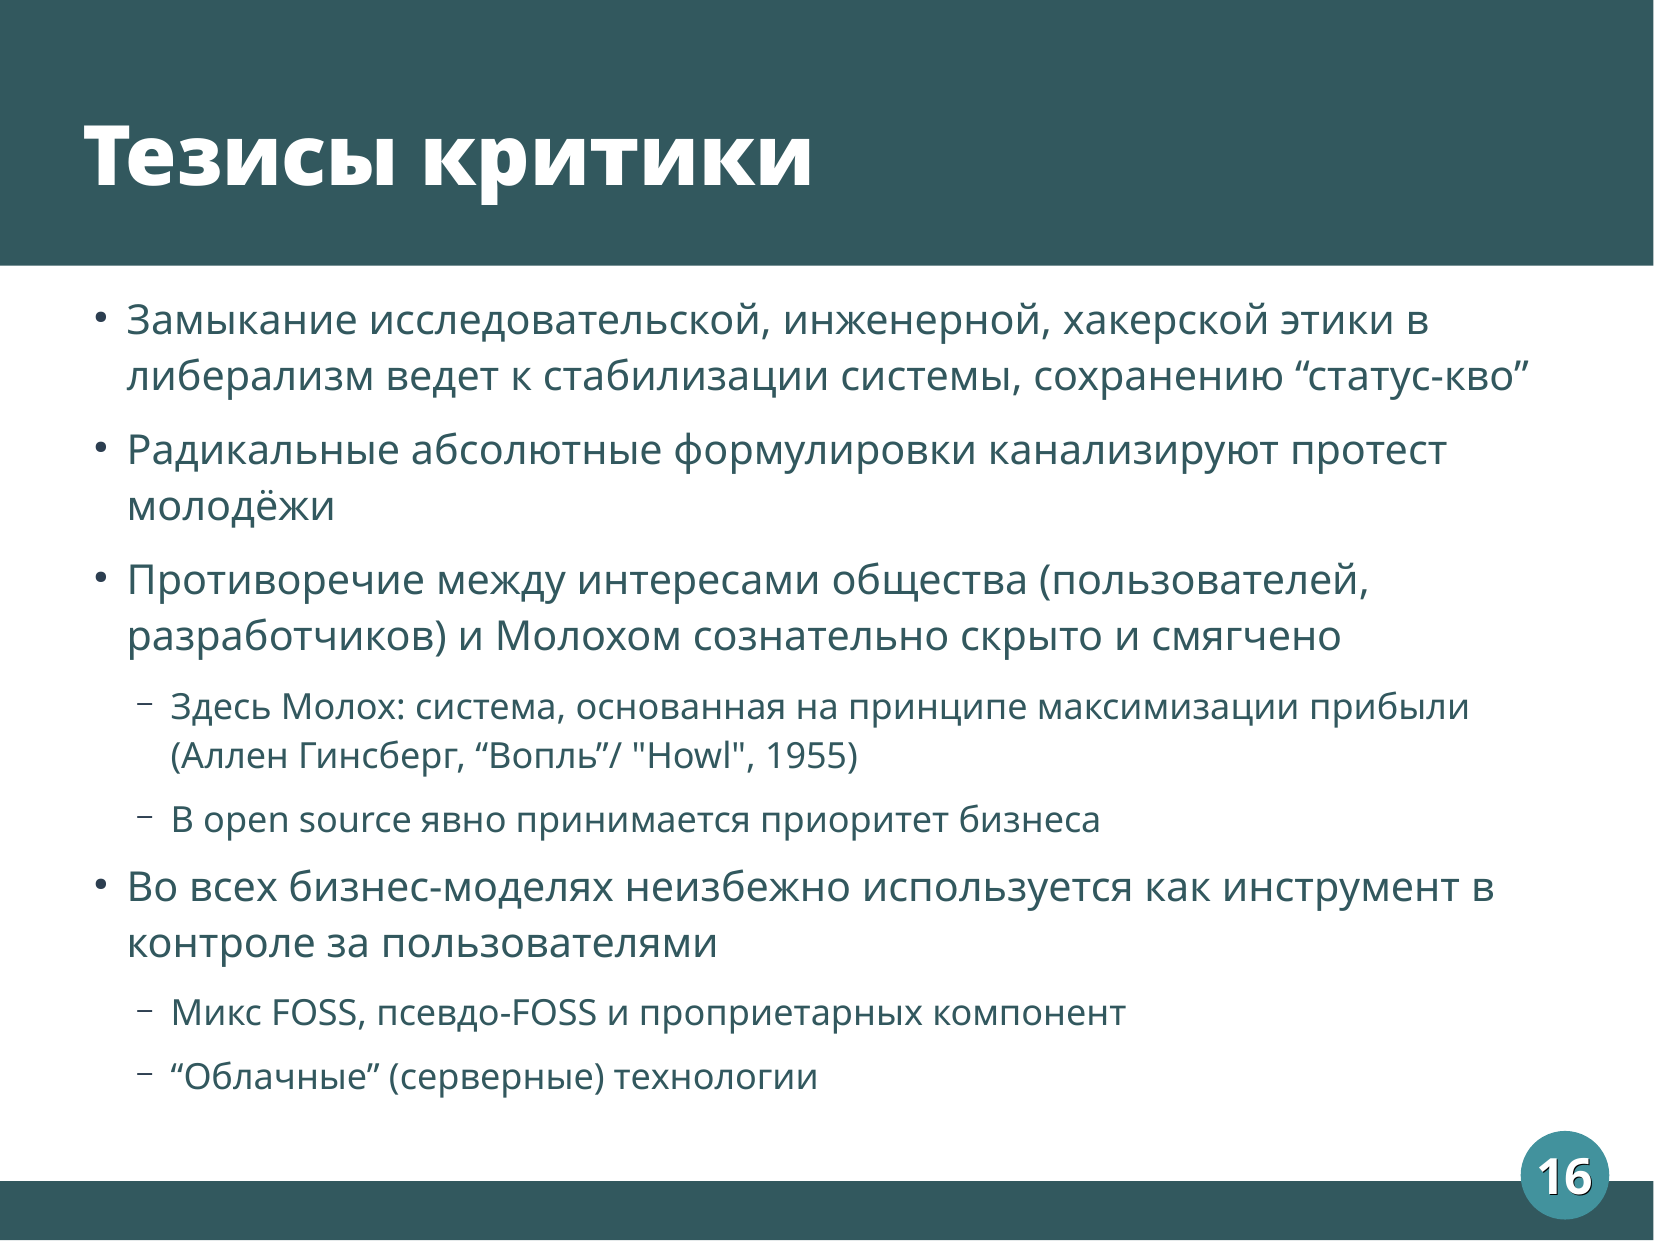

# Тезисы критики
Замыкание исследовательской, инженерной, хакерской этики в либерализм ведет к стабилизации системы, сохранению “статус-кво”
Радикальные абсолютные формулировки канализируют протест молодёжи
Противоречие между интересами общества (пользователей, разработчиков) и Молохом сознательно скрыто и смягчено
Здесь Молох: система, основанная на принципе максимизации прибыли (Аллен Гинсберг, “Вопль”/ "Howl", 1955)
В open source явно принимается приоритет бизнеса
Во всех бизнес-моделях неизбежно используется как инструмент в контроле за пользователями
Микс FOSS, псевдо-FOSS и проприетарных компонент
“Облачные” (серверные) технологии
16